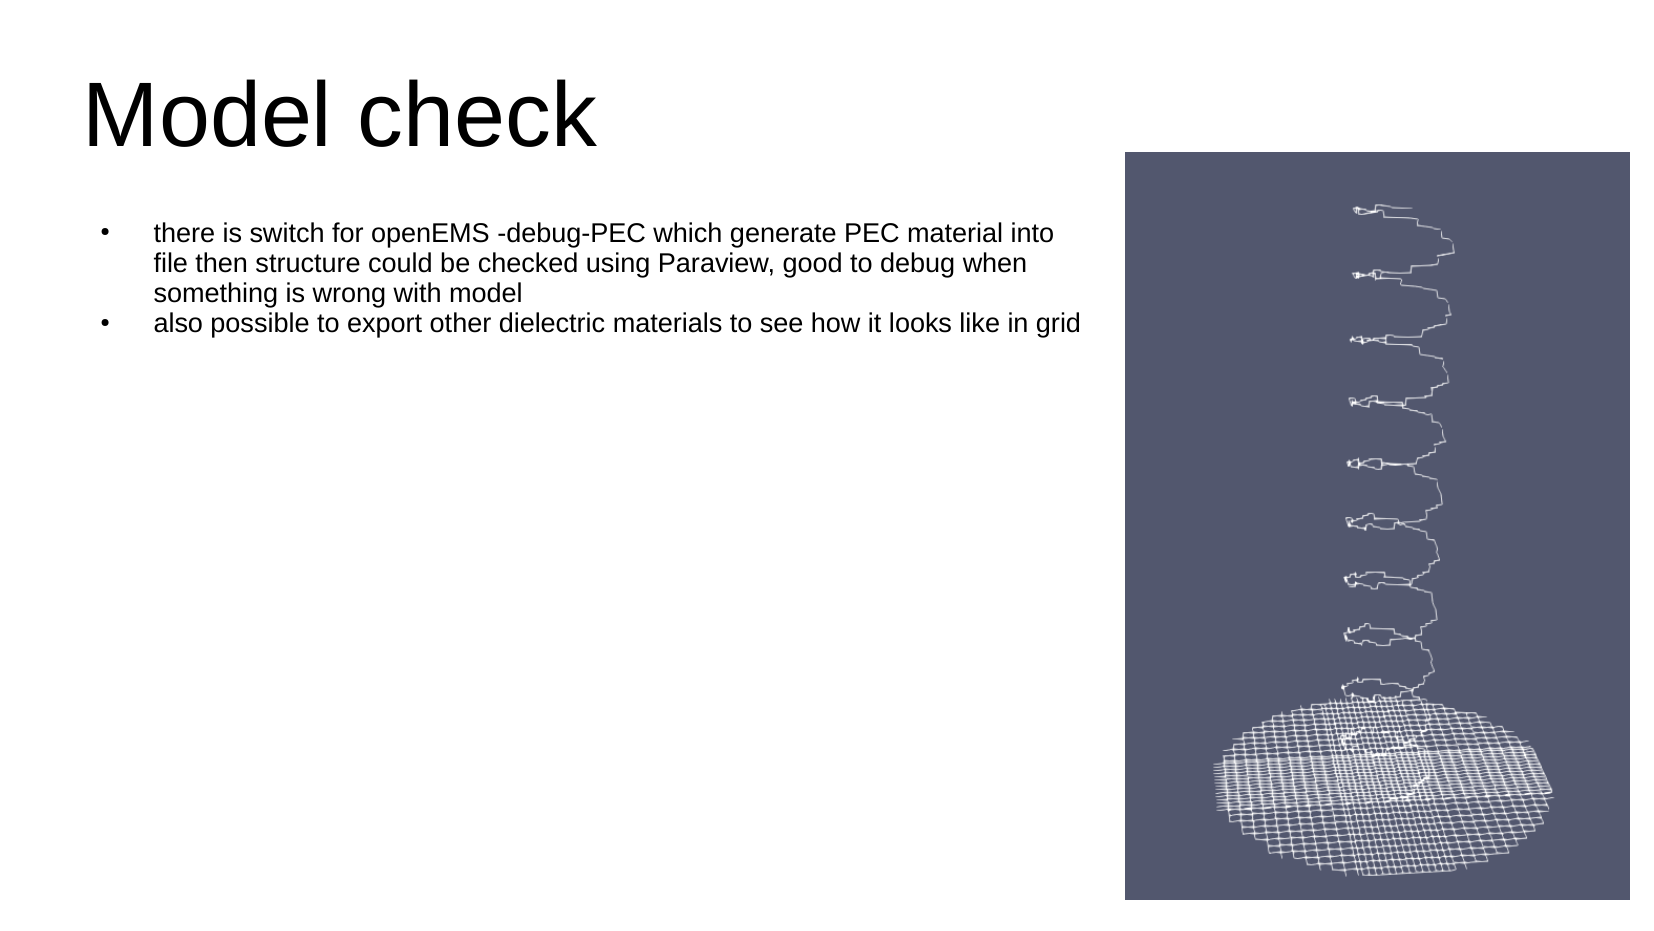

# Model check
there is switch for openEMS -debug-PEC which generate PEC material into file then structure could be checked using Paraview, good to debug when something is wrong with model
also possible to export other dielectric materials to see how it looks like in grid